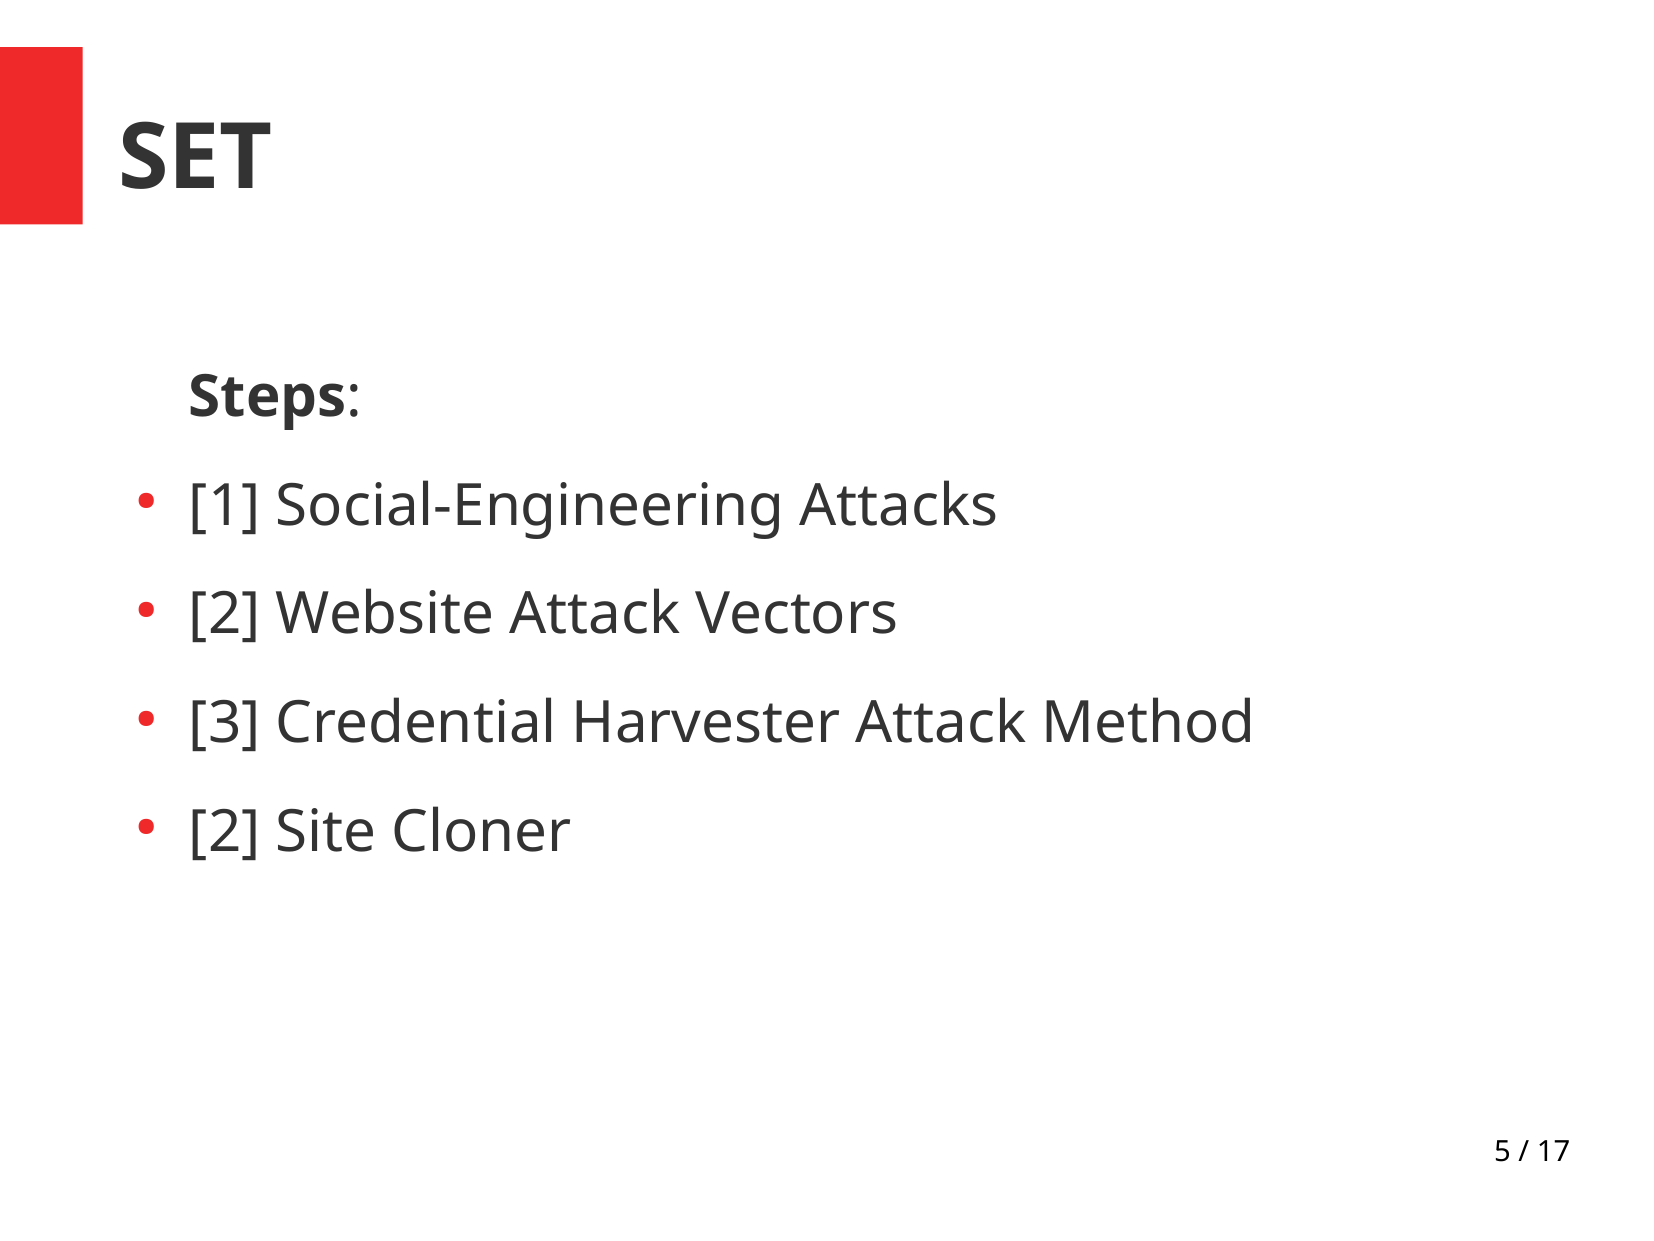

# SET
Steps:
[1] Social-Engineering Attacks
[2] Website Attack Vectors
[3] Credential Harvester Attack Method
[2] Site Cloner
5